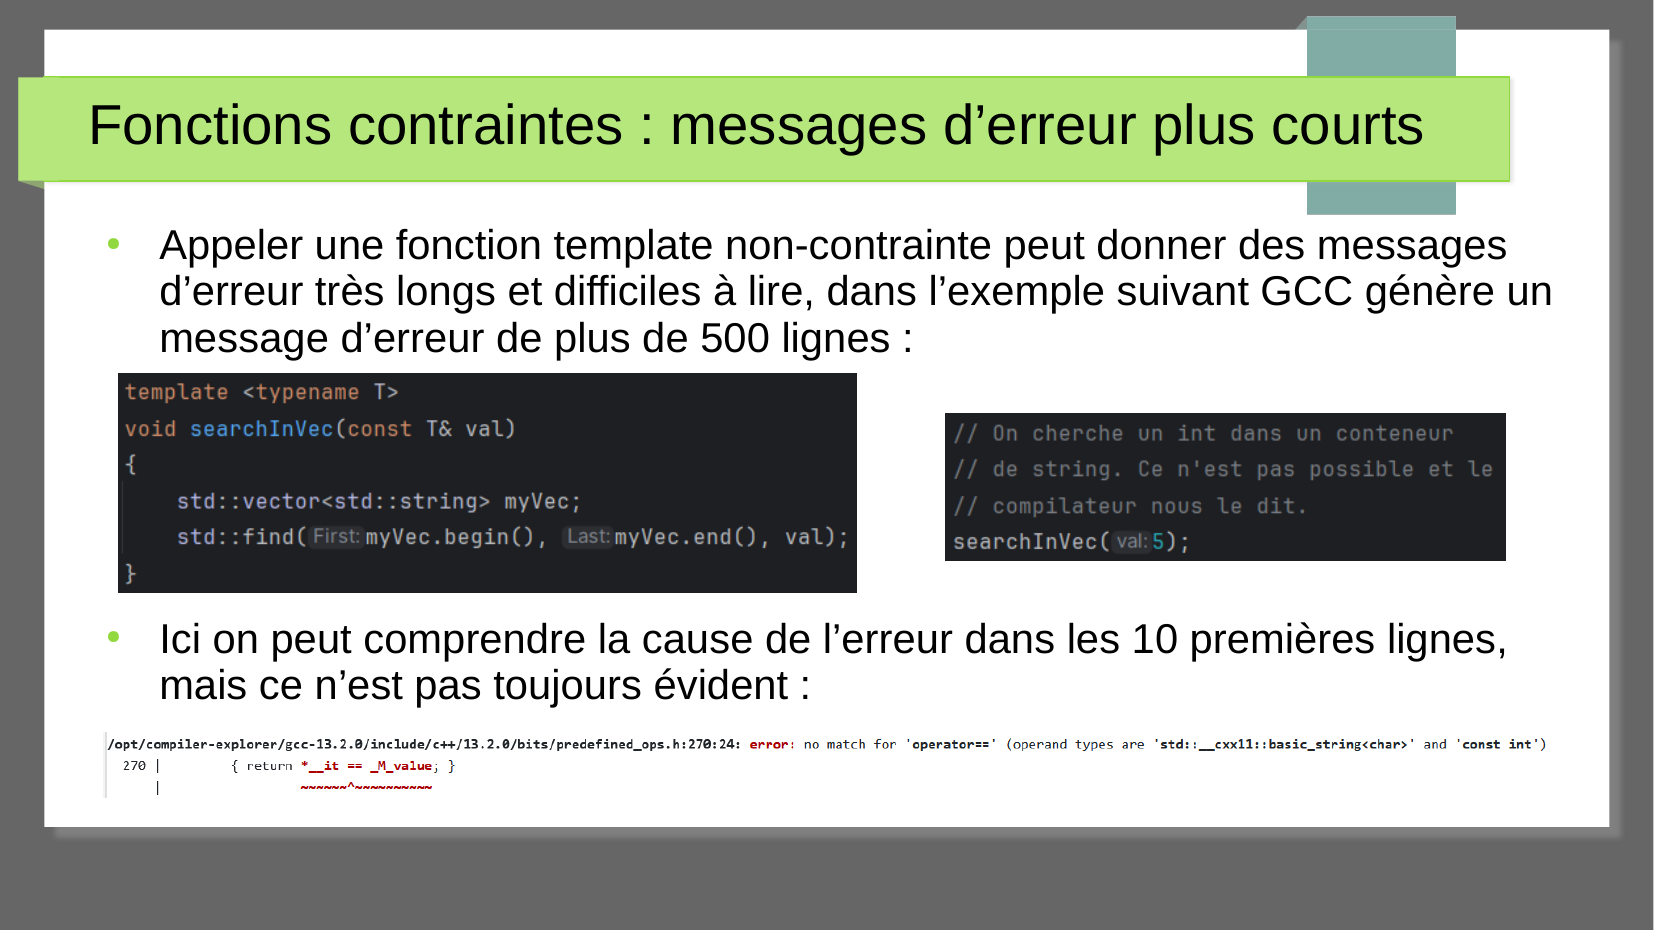

# Fonctions contraintes : messages d’erreur plus courts
Appeler une fonction template non-contrainte peut donner des messages d’erreur très longs et difficiles à lire, dans l’exemple suivant GCC génère un message d’erreur de plus de 500 lignes :
Ici on peut comprendre la cause de l’erreur dans les 10 premières lignes, mais ce n’est pas toujours évident :